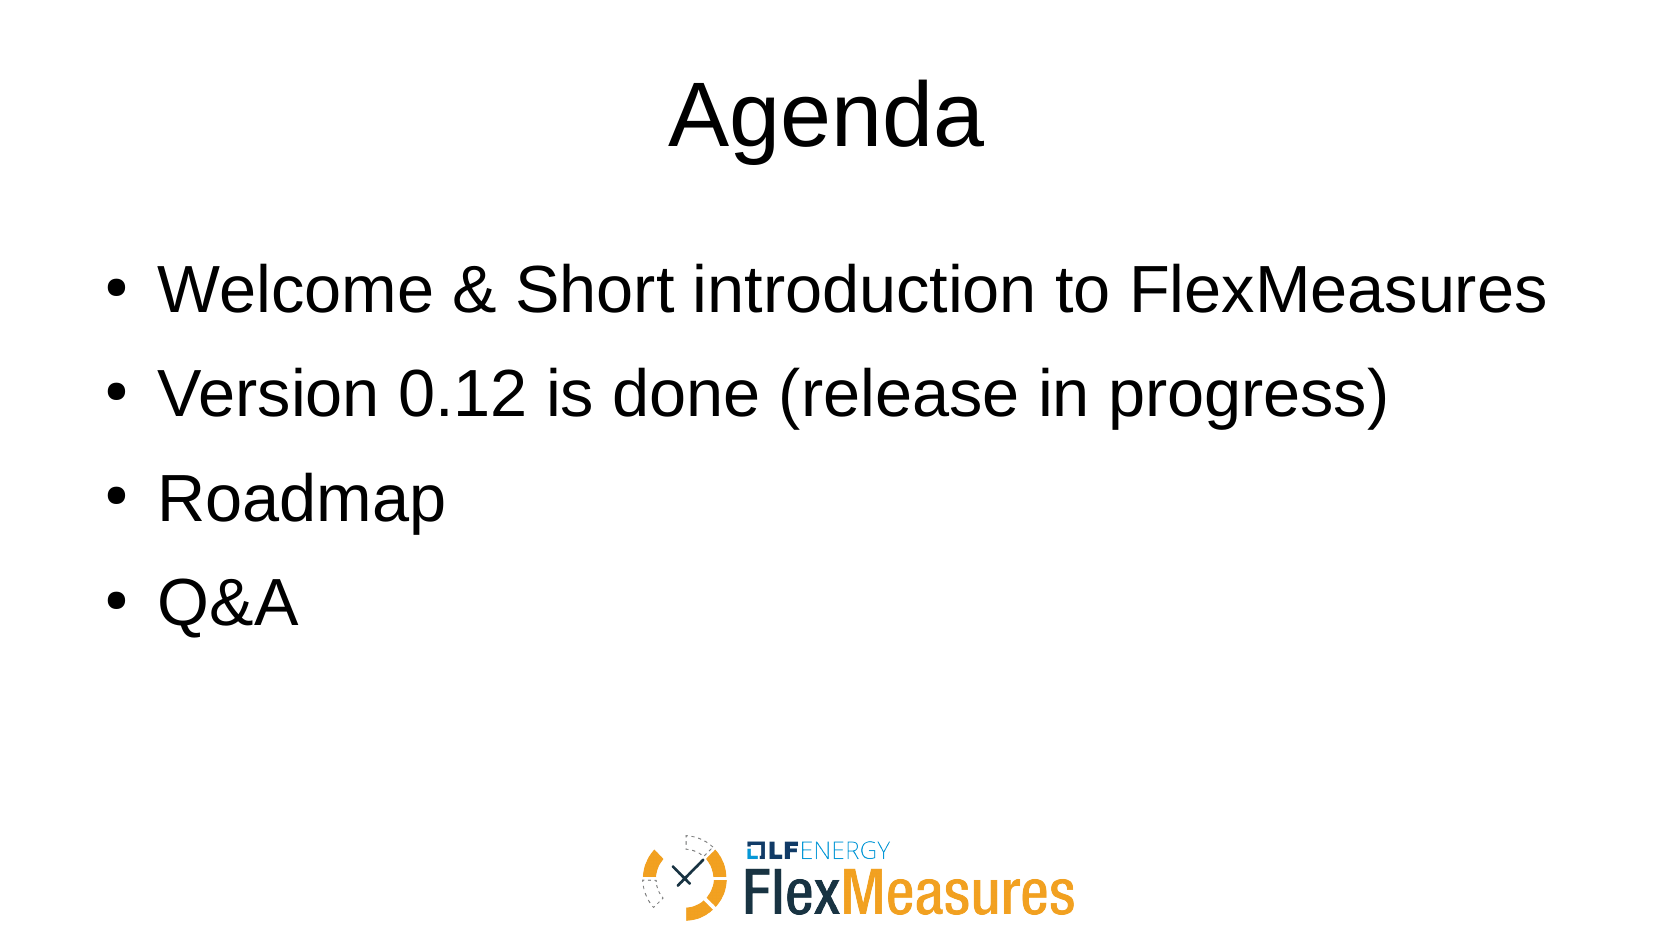

# Agenda
Welcome & Short introduction to FlexMeasures
Version 0.12 is done (release in progress)
Roadmap
Q&A